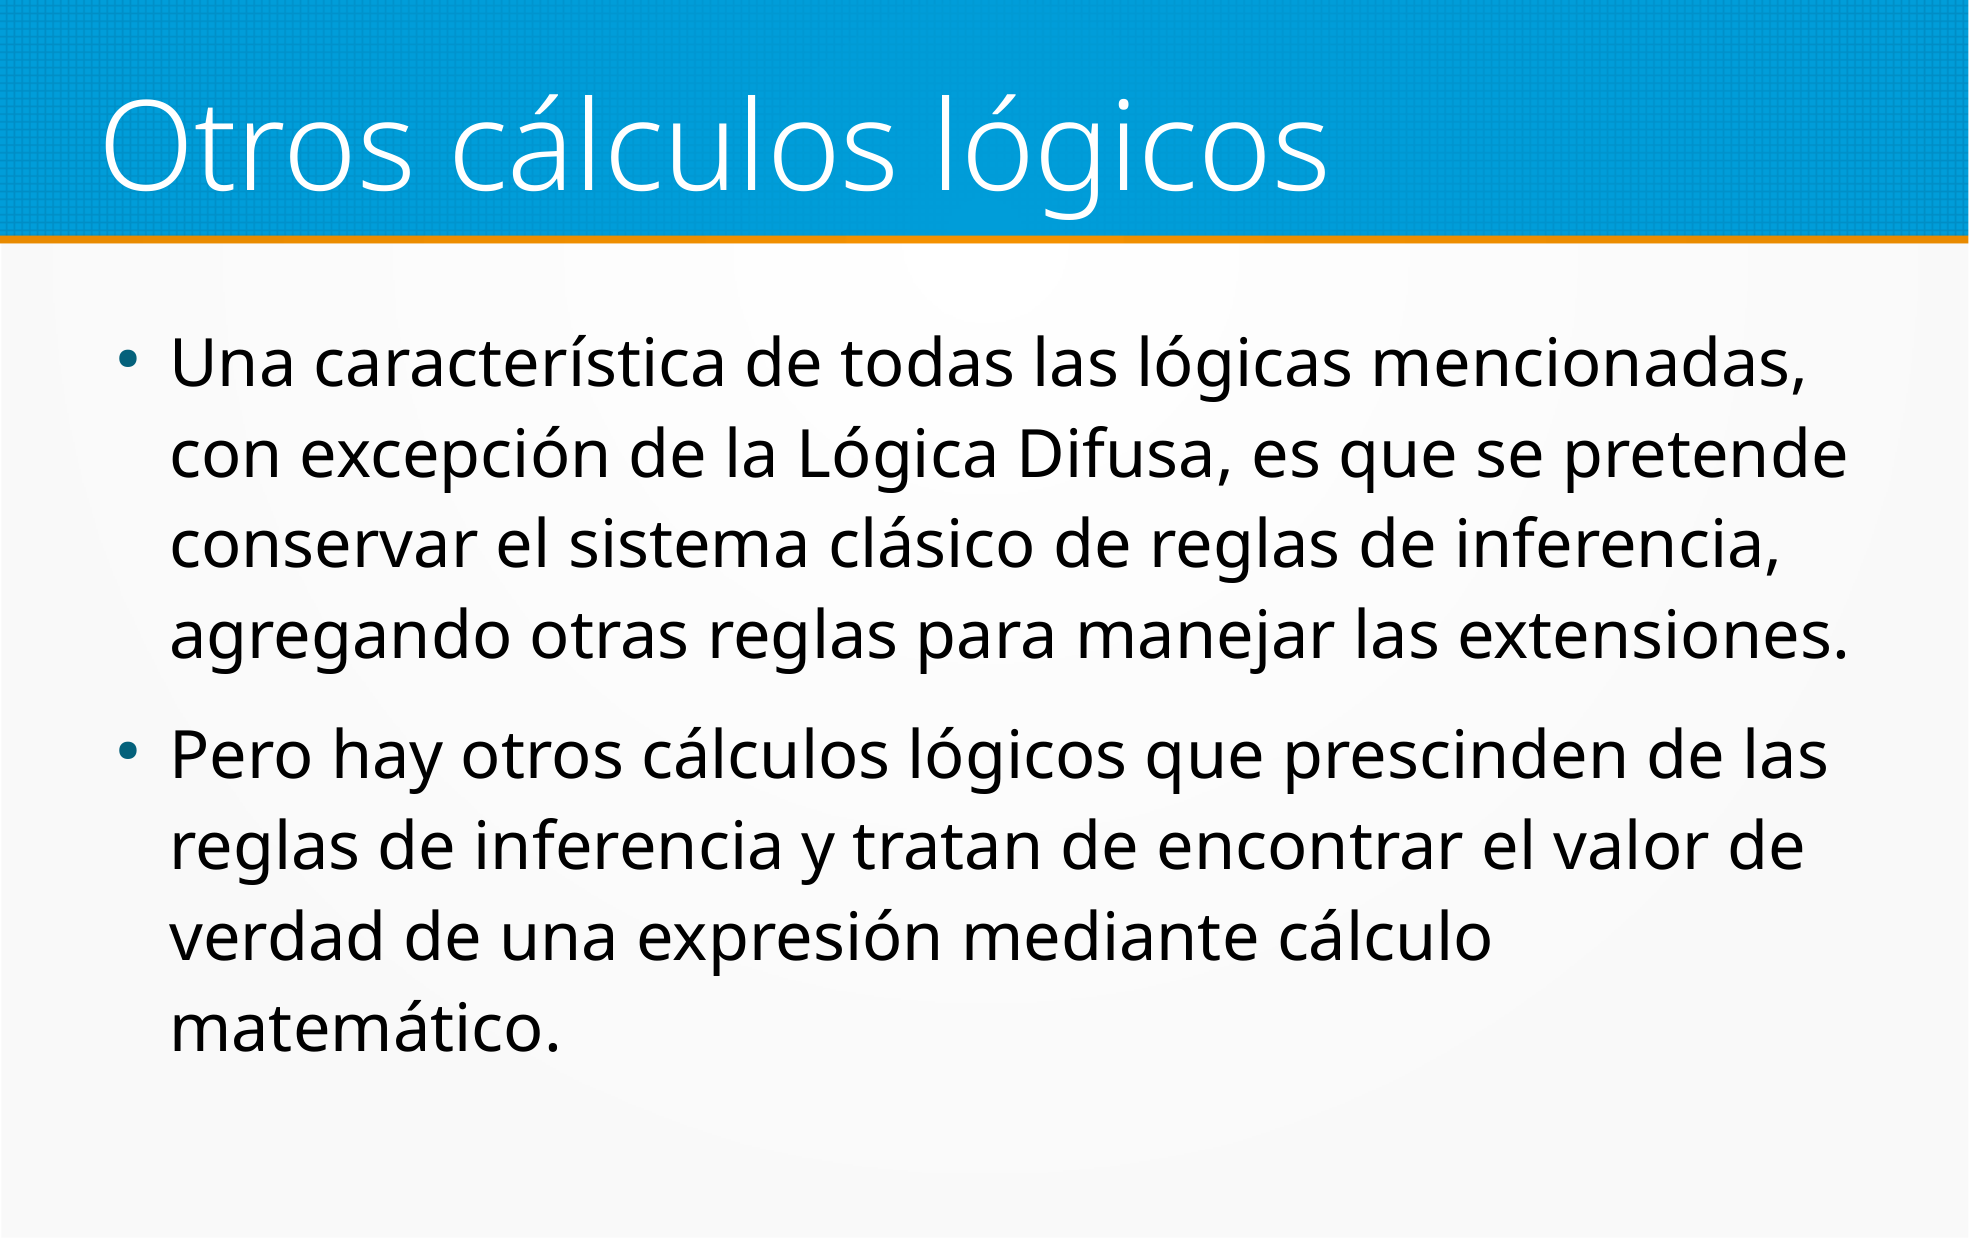

# Otros cálculos lógicos
Una característica de todas las lógicas mencionadas, con excepción de la Lógica Difusa, es que se pretende conservar el sistema clásico de reglas de inferencia, agregando otras reglas para manejar las extensiones.
Pero hay otros cálculos lógicos que prescinden de las reglas de inferencia y tratan de encontrar el valor de verdad de una expresión mediante cálculo matemático.